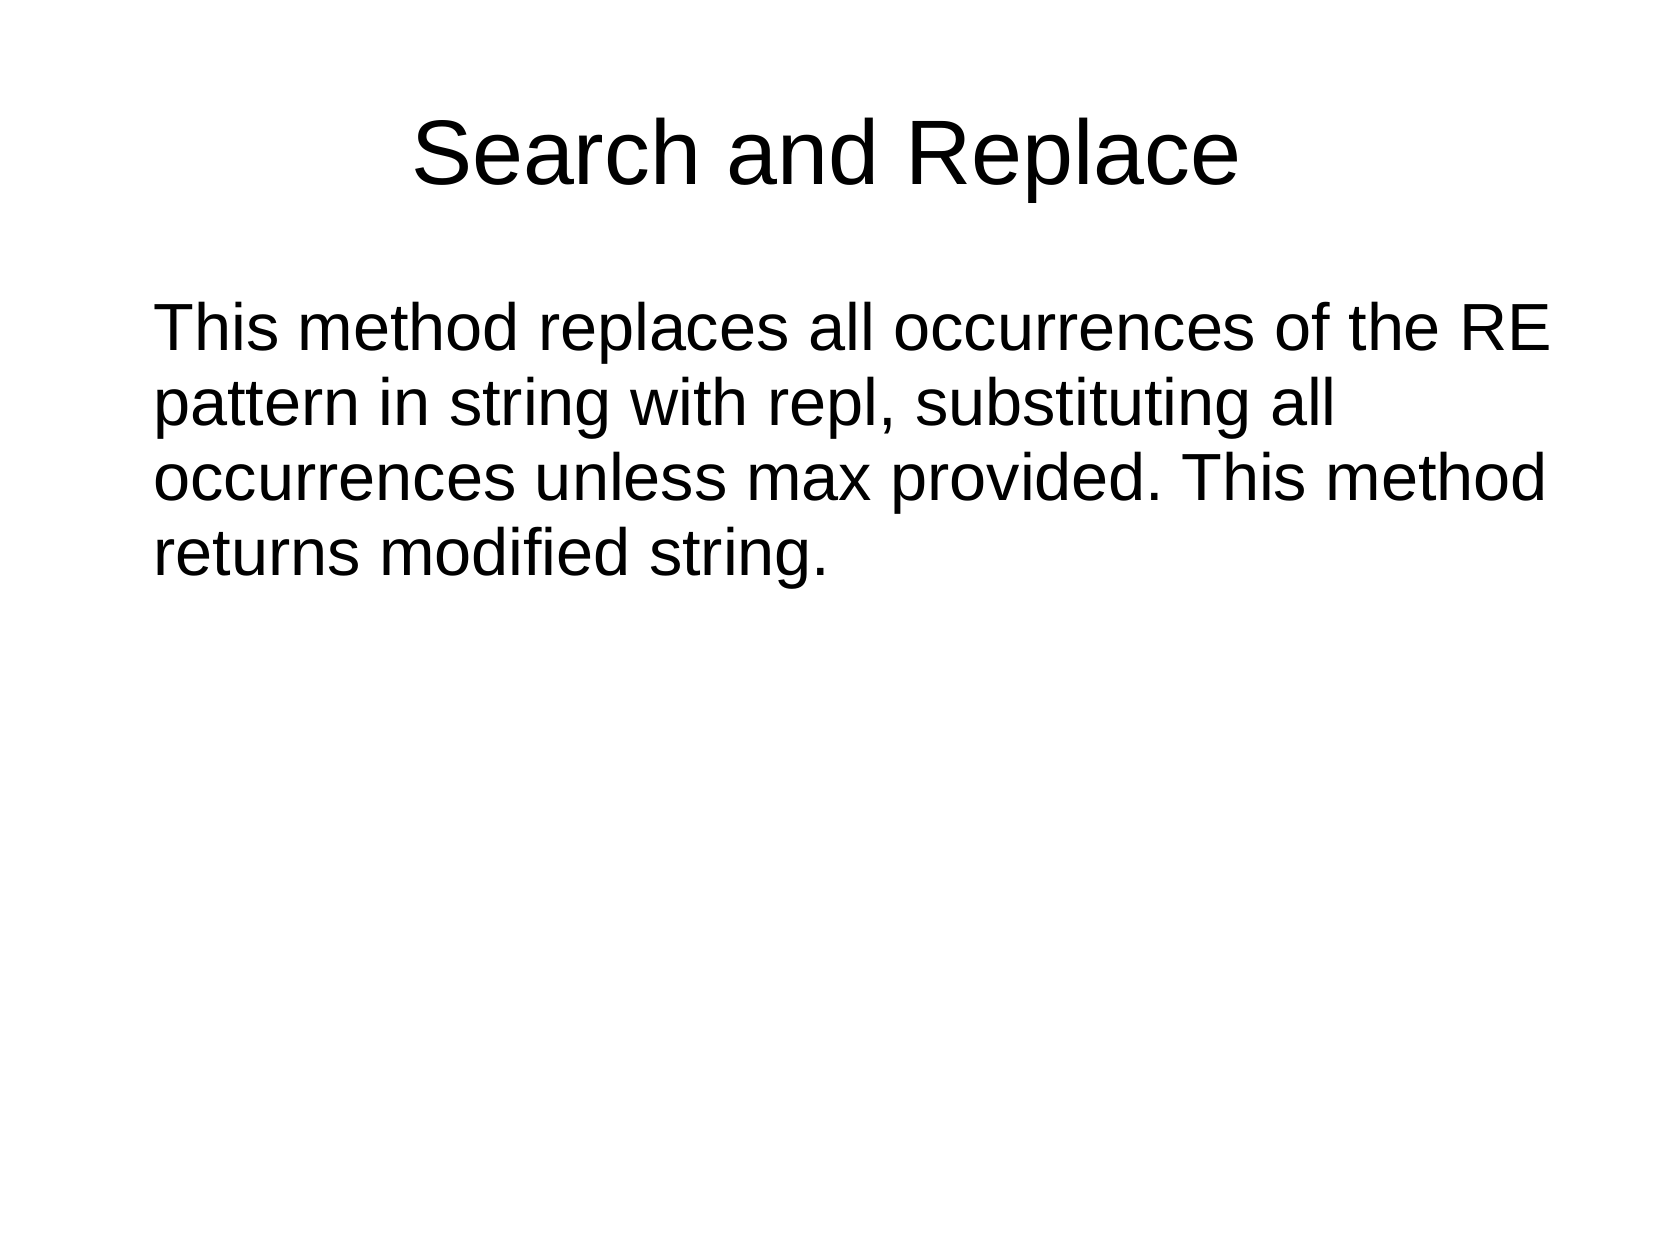

# Search and Replace
This method replaces all occurrences of the RE pattern in string with repl, substituting all occurrences unless max provided. This method returns modified string.